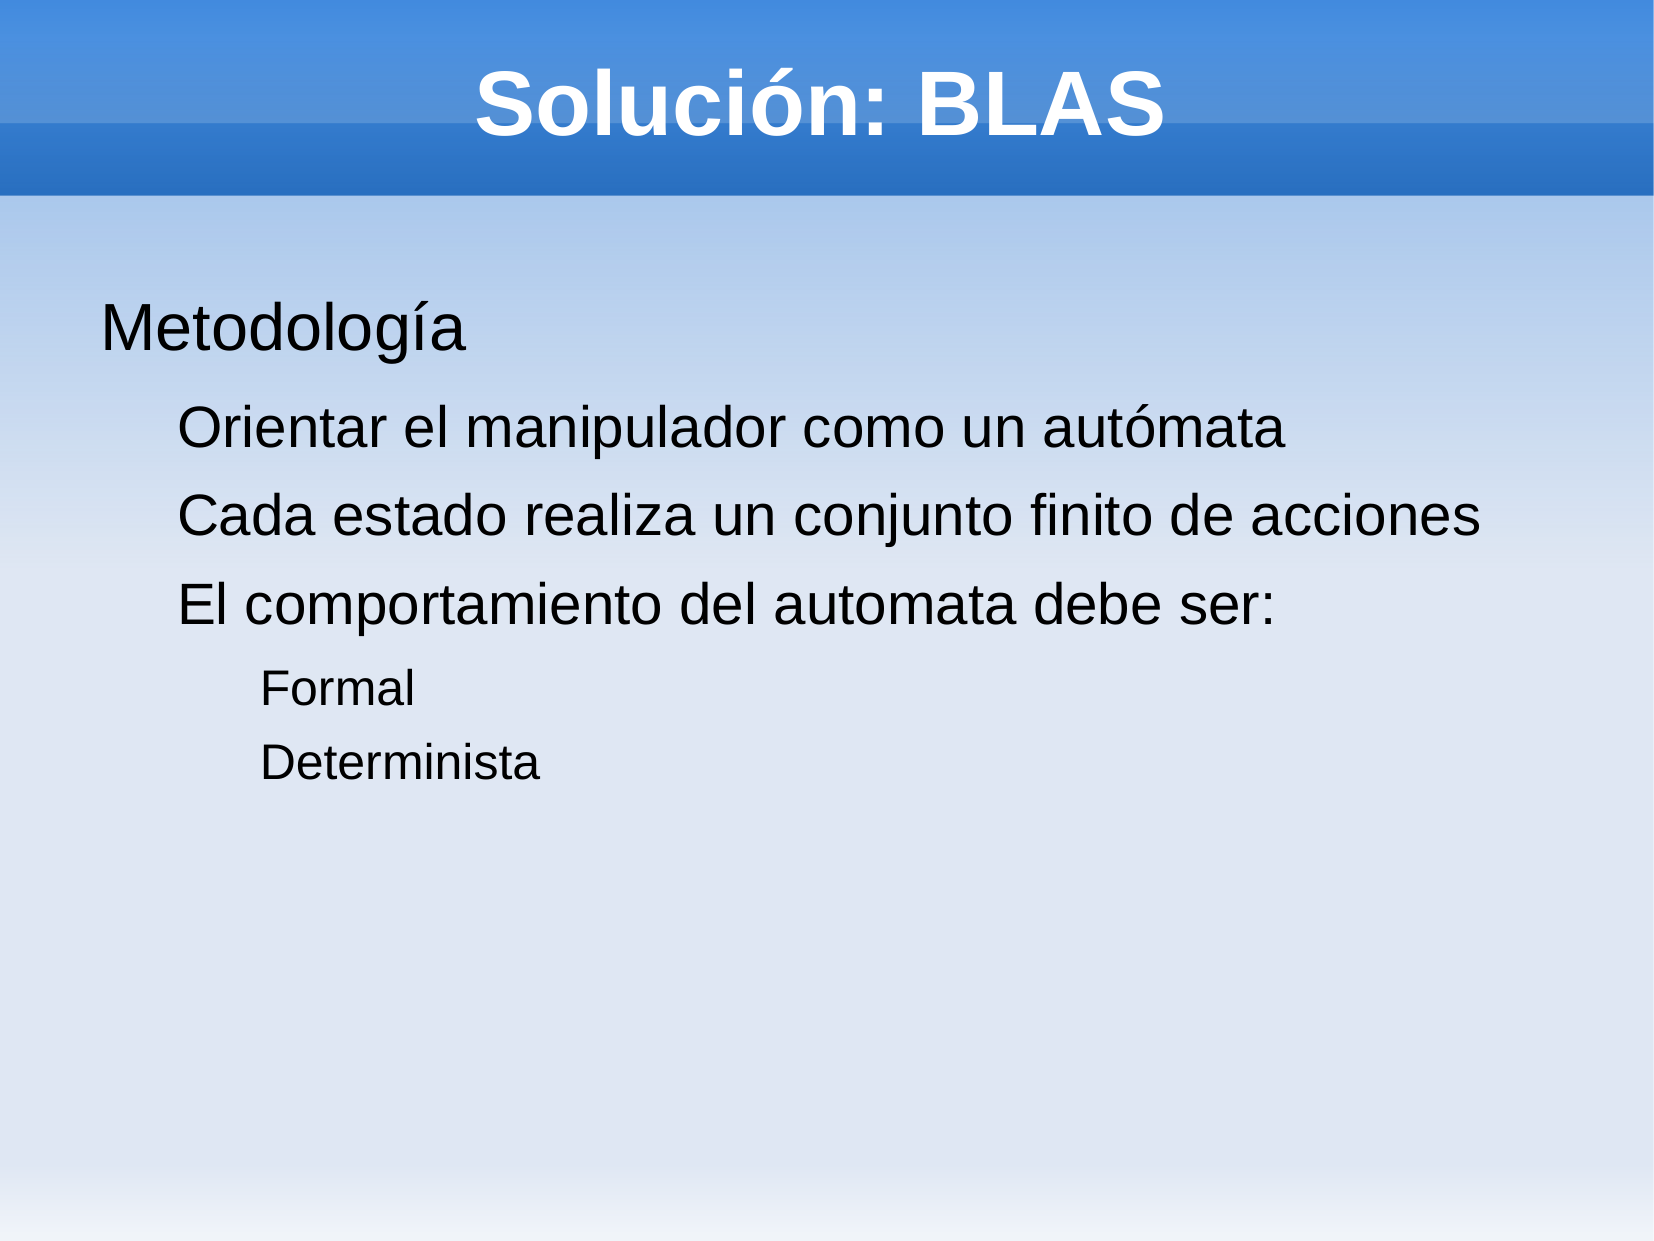

# Solución: BLAS
Metodología
Orientar el manipulador como un autómata
Cada estado realiza un conjunto finito de acciones
El comportamiento del automata debe ser:
Formal
Determinista